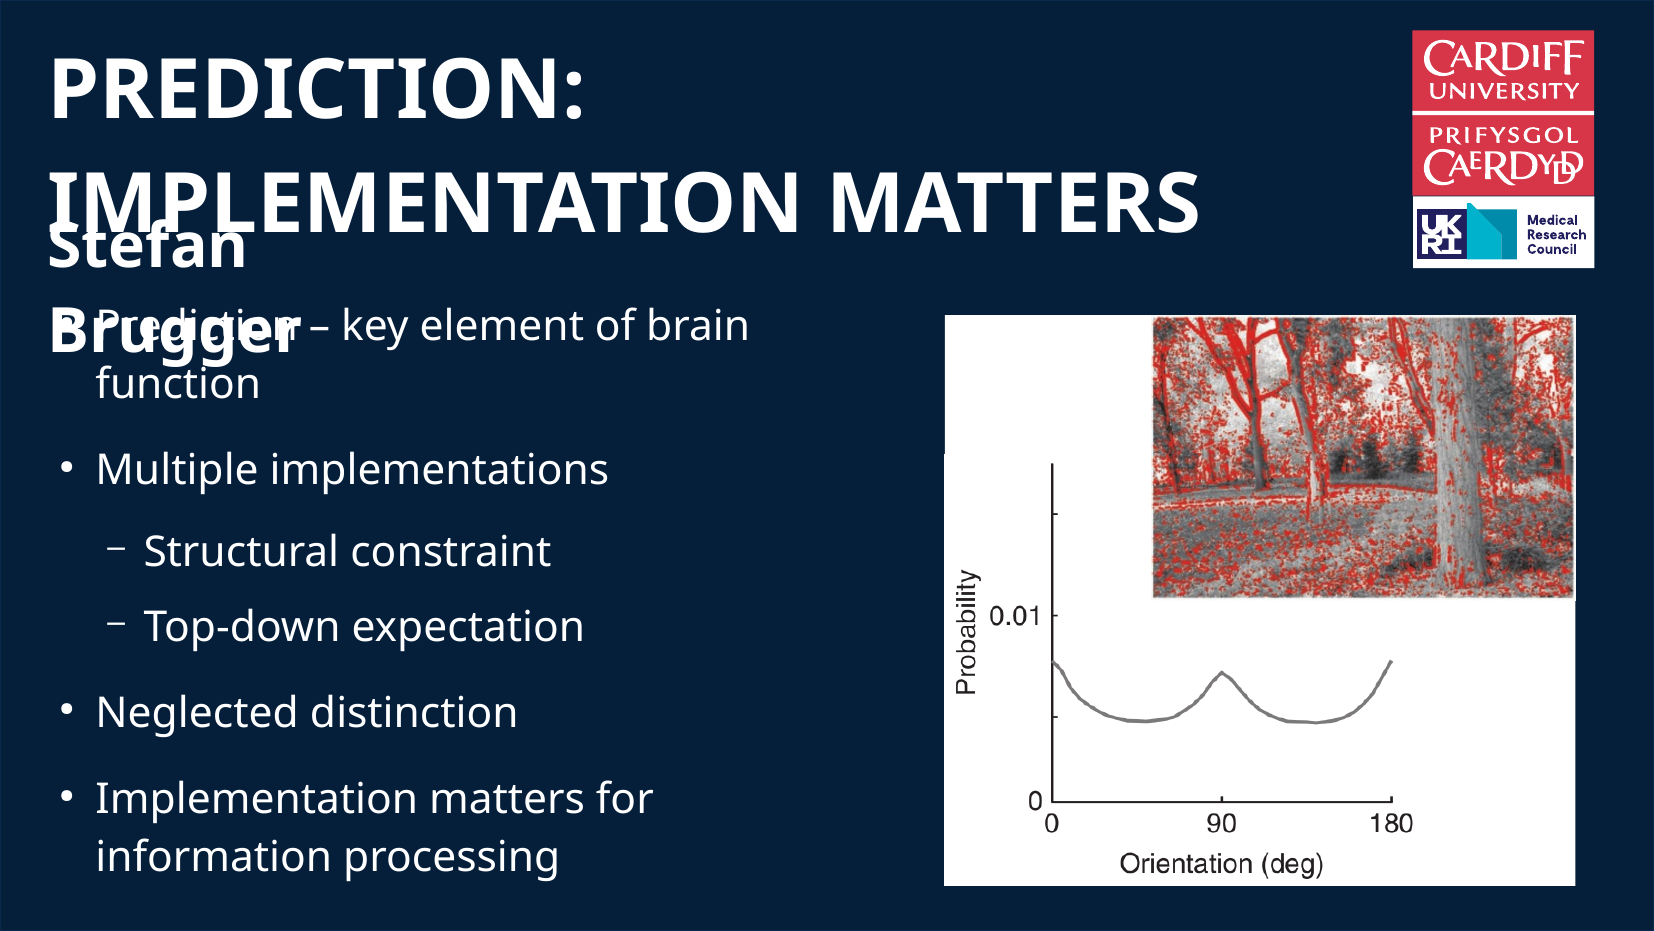

# PREDICTION: IMPLEMENTATION MATTERS
Stefan Brugger
Prediction – key element of brain function
Multiple implementations
Structural constraint
Top-down expectation
Neglected distinction
Implementation matters for information processing